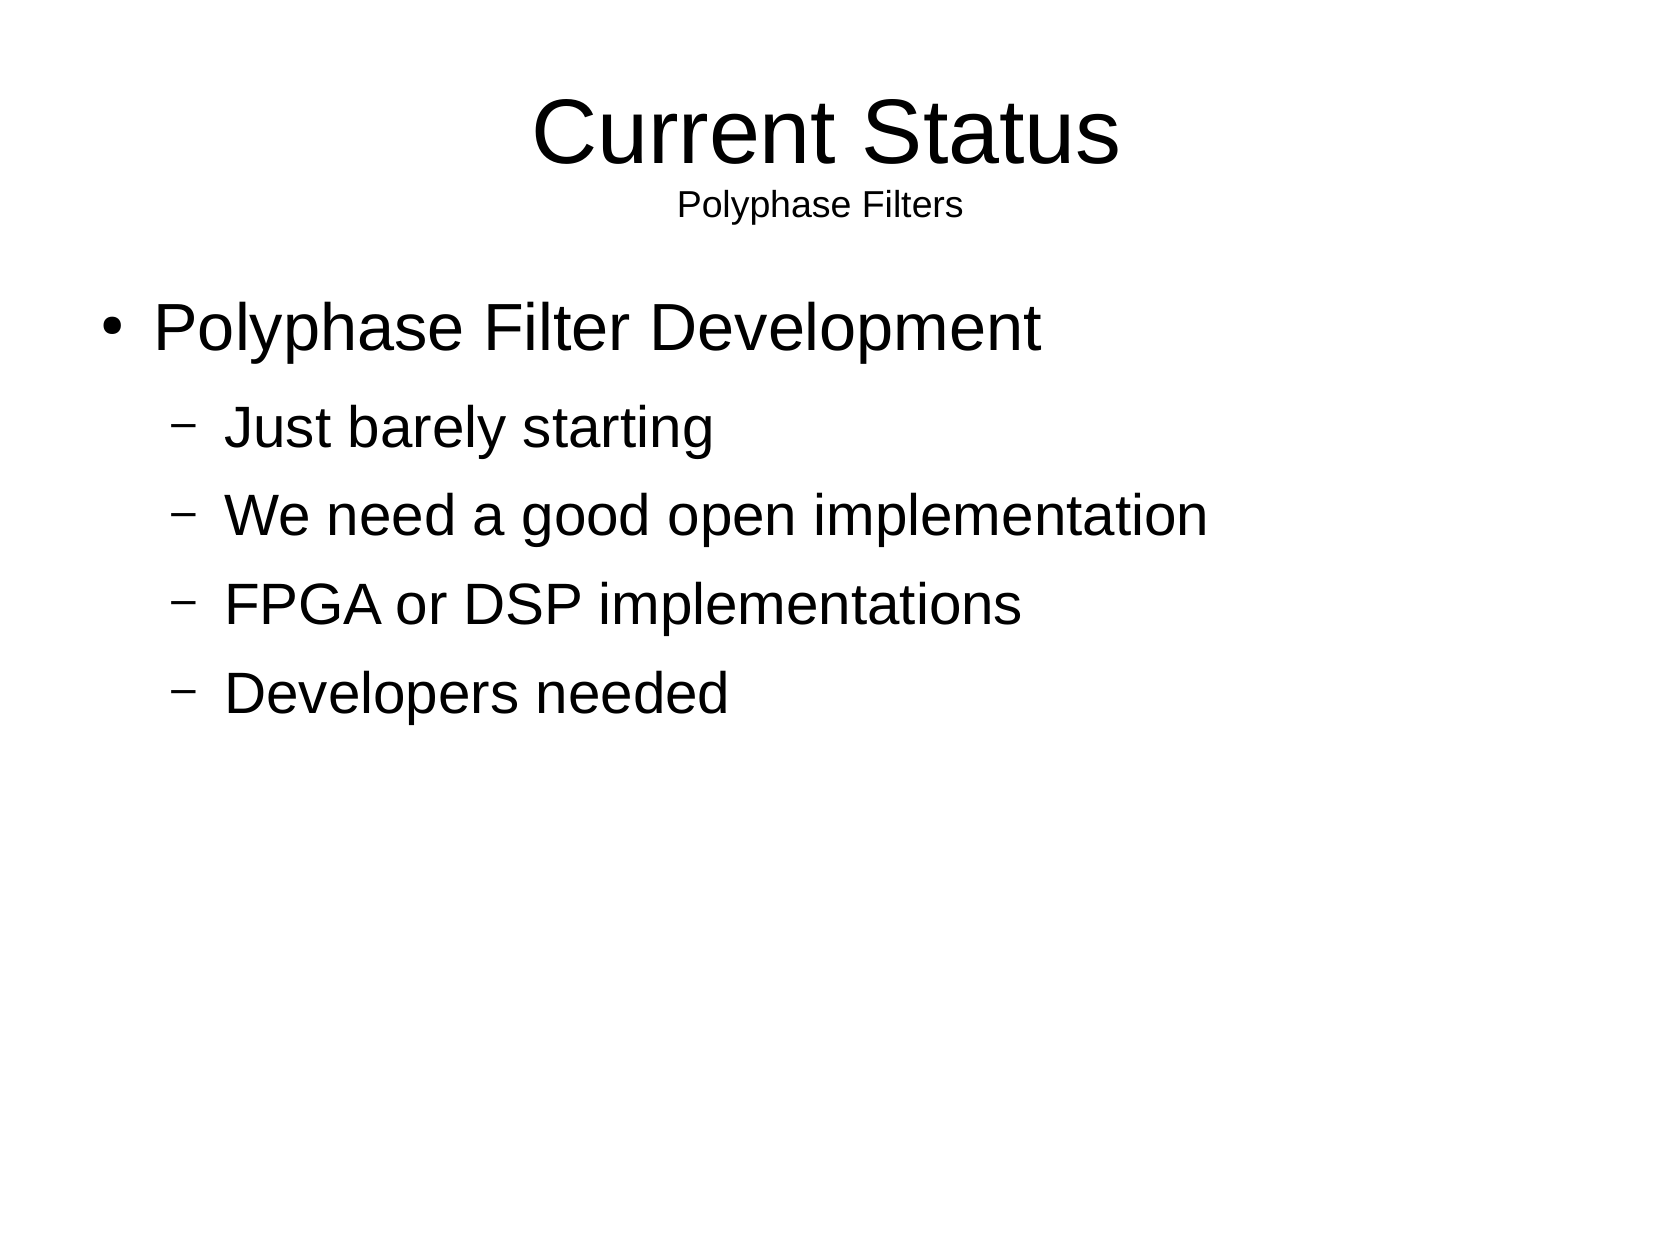

# Current Status Polyphase Filters
Polyphase Filter Development
Just barely starting
We need a good open implementation
FPGA or DSP implementations
Developers needed